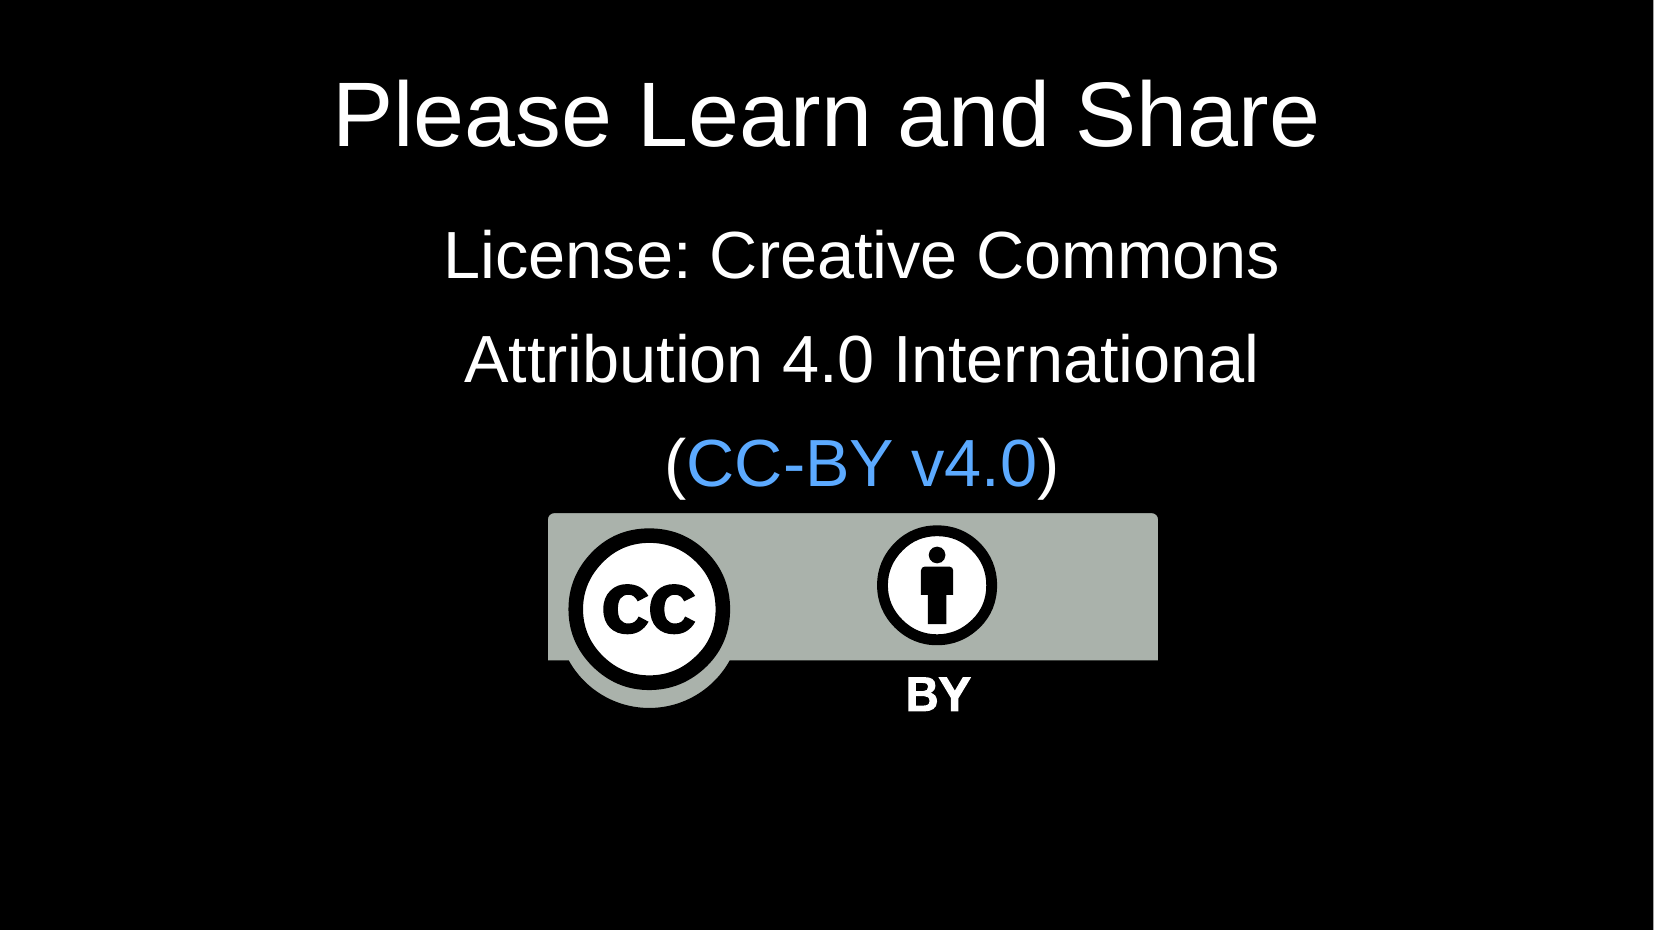

# Please Learn and Share
License: Creative Commons
Attribution 4.0 International
(CC-BY v4.0)